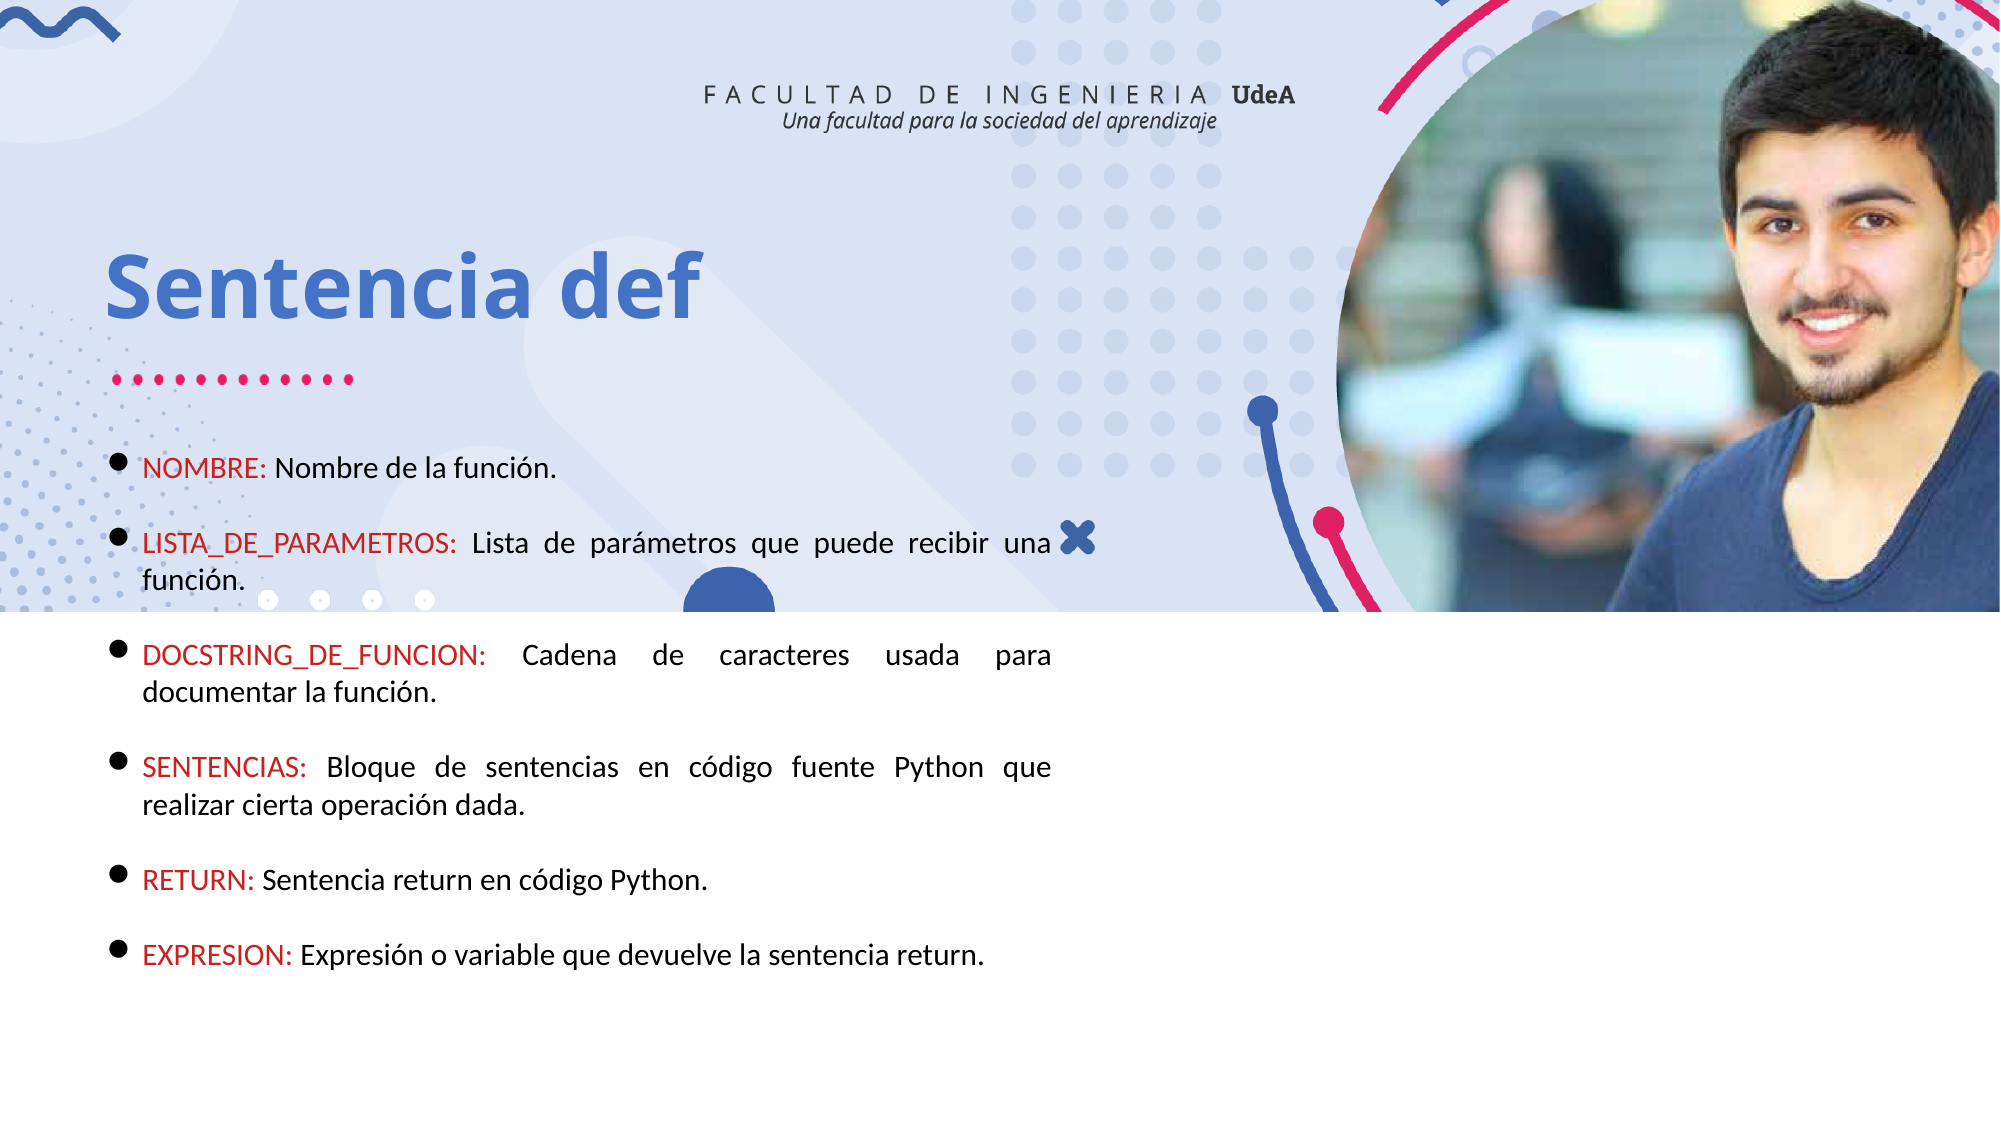

Sentencia def
NOMBRE: Nombre de la función.
LISTA_DE_PARAMETROS: Lista de parámetros que puede recibir una función.
DOCSTRING_DE_FUNCION: Cadena de caracteres usada para documentar la función.
SENTENCIAS: Bloque de sentencias en código fuente Python que realizar cierta operación dada.
RETURN: Sentencia return en código Python.
EXPRESION: Expresión o variable que devuelve la sentencia return.